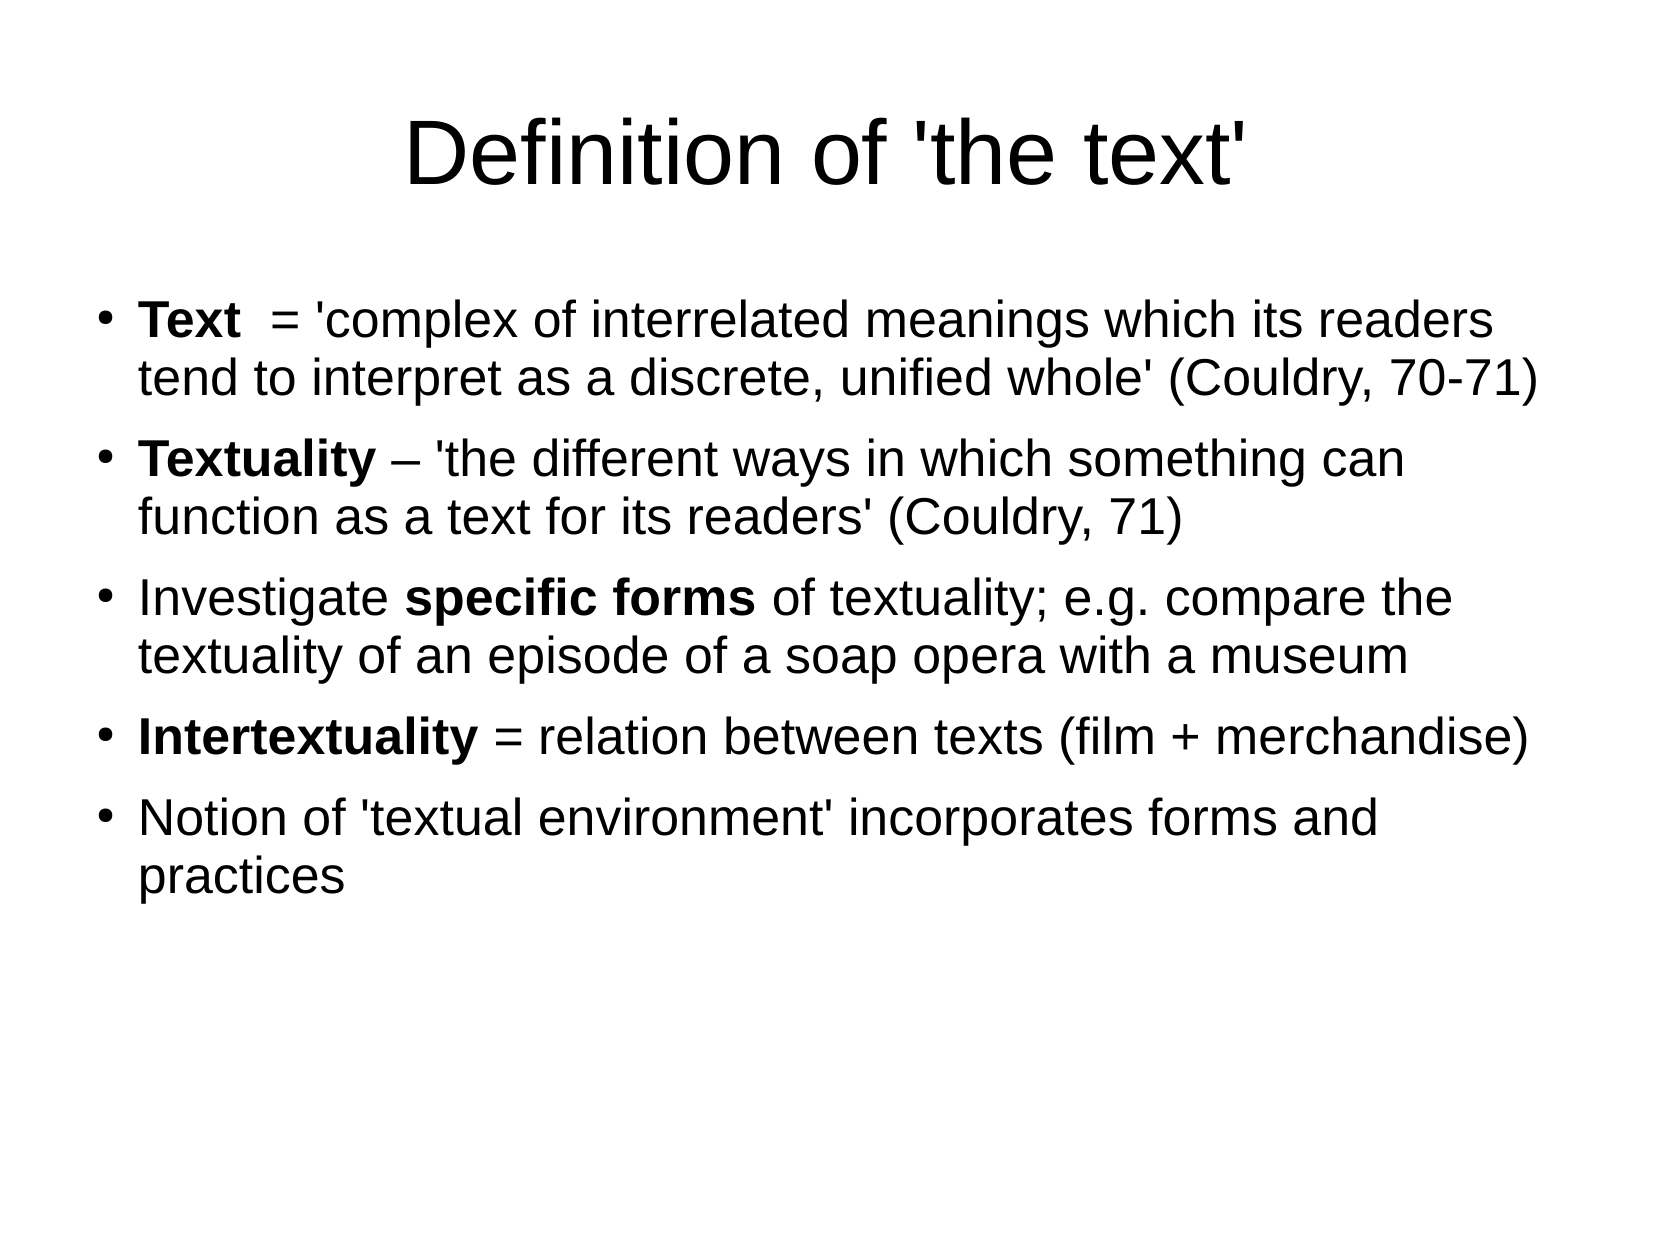

# Definition of 'the text'
Text = 'complex of interrelated meanings which its readers tend to interpret as a discrete, unified whole' (Couldry, 70-71)
Textuality – 'the different ways in which something can function as a text for its readers' (Couldry, 71)
Investigate specific forms of textuality; e.g. compare the textuality of an episode of a soap opera with a museum
Intertextuality = relation between texts (film + merchandise)
Notion of 'textual environment' incorporates forms and practices